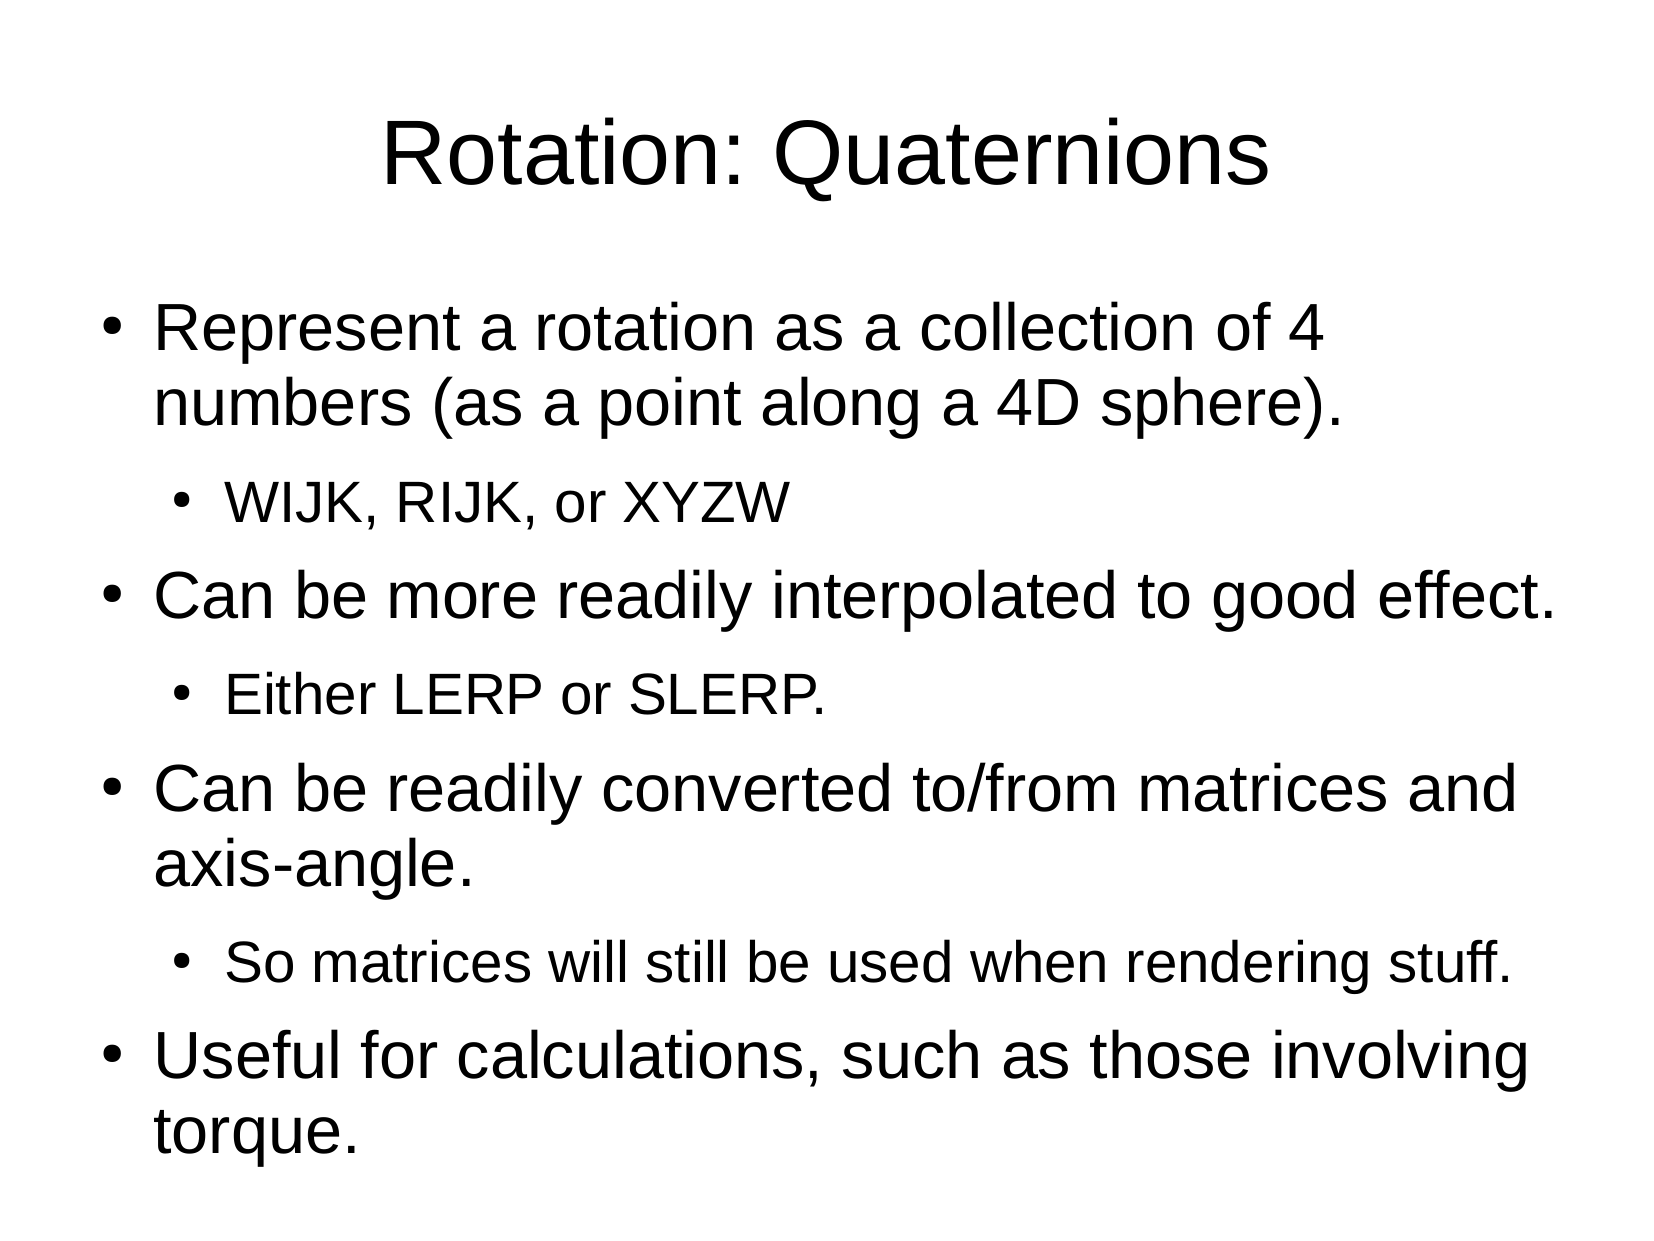

# Rotation: Quaternions
Represent a rotation as a collection of 4 numbers (as a point along a 4D sphere).
WIJK, RIJK, or XYZW
Can be more readily interpolated to good effect.
Either LERP or SLERP.
Can be readily converted to/from matrices and axis-angle.
So matrices will still be used when rendering stuff.
Useful for calculations, such as those involving torque.